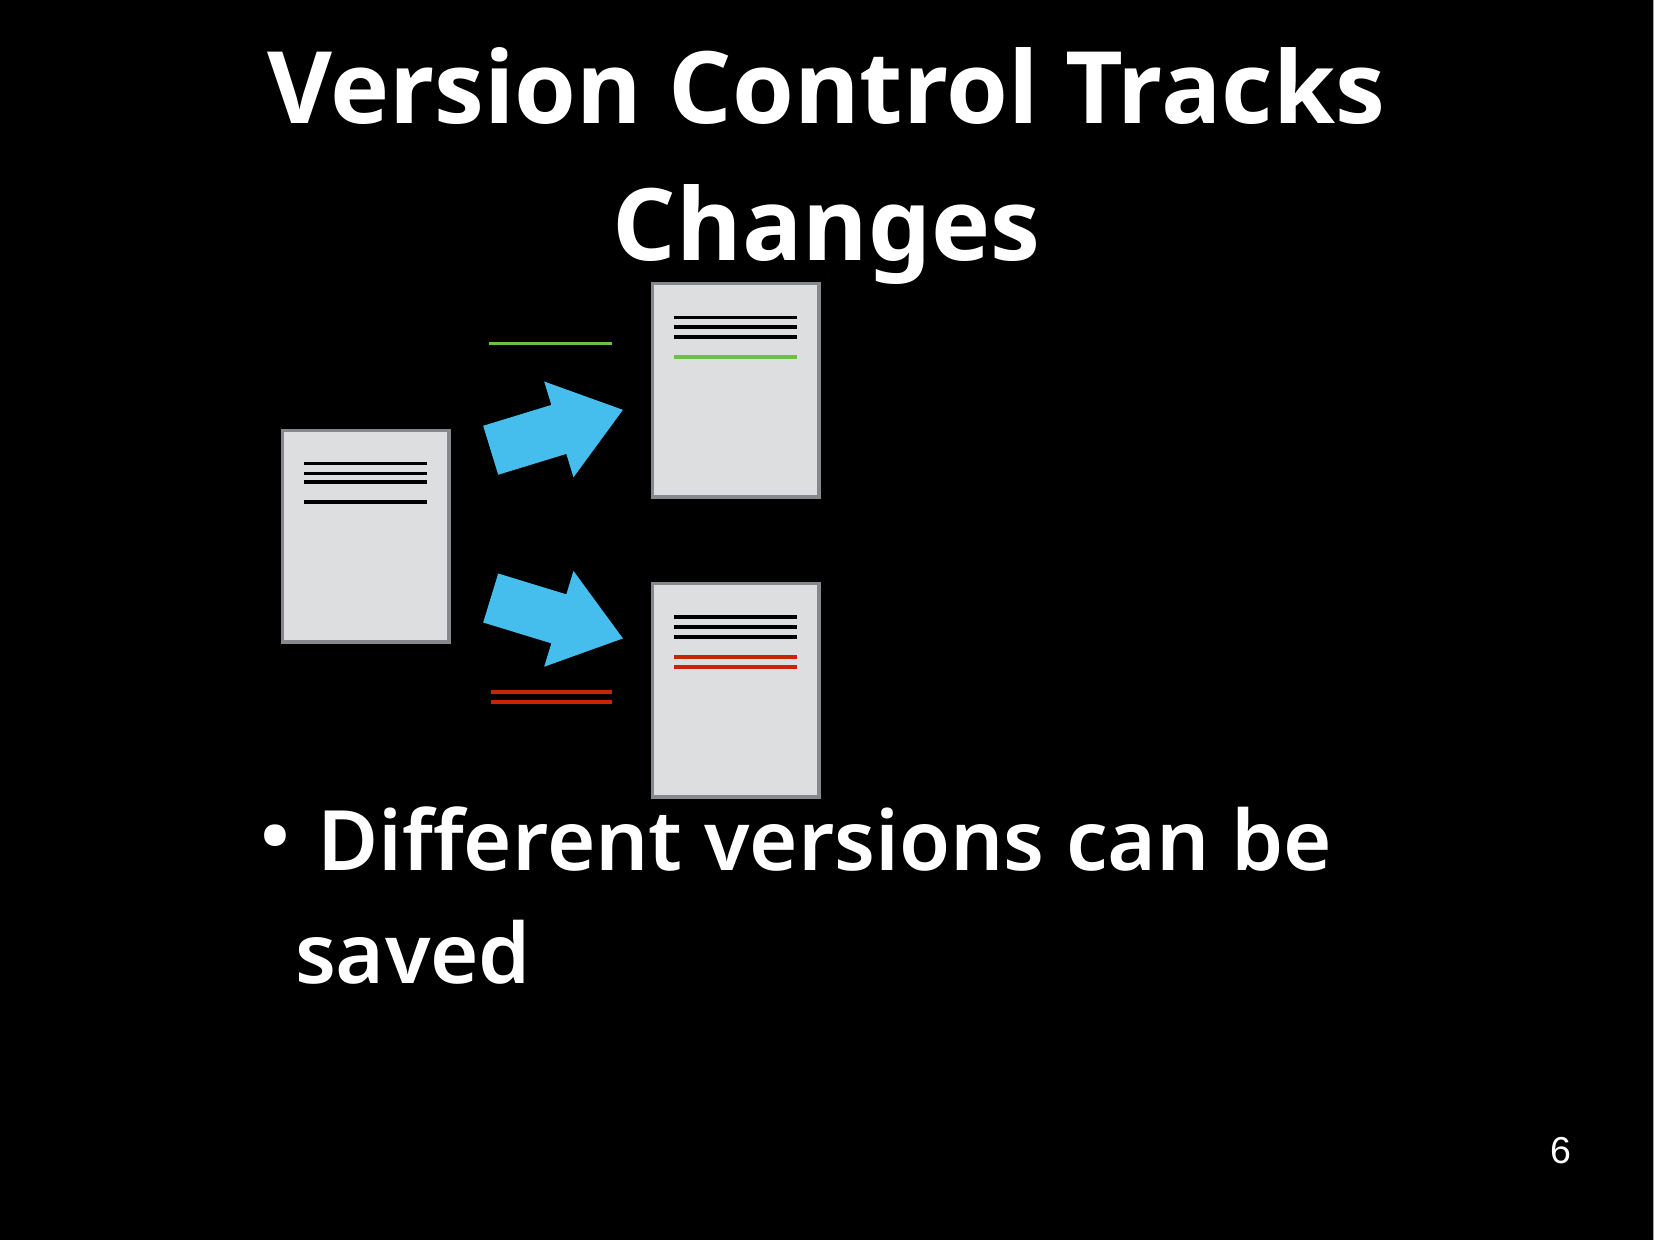

# Version Control Tracks Changes
 Different versions can be saved
6